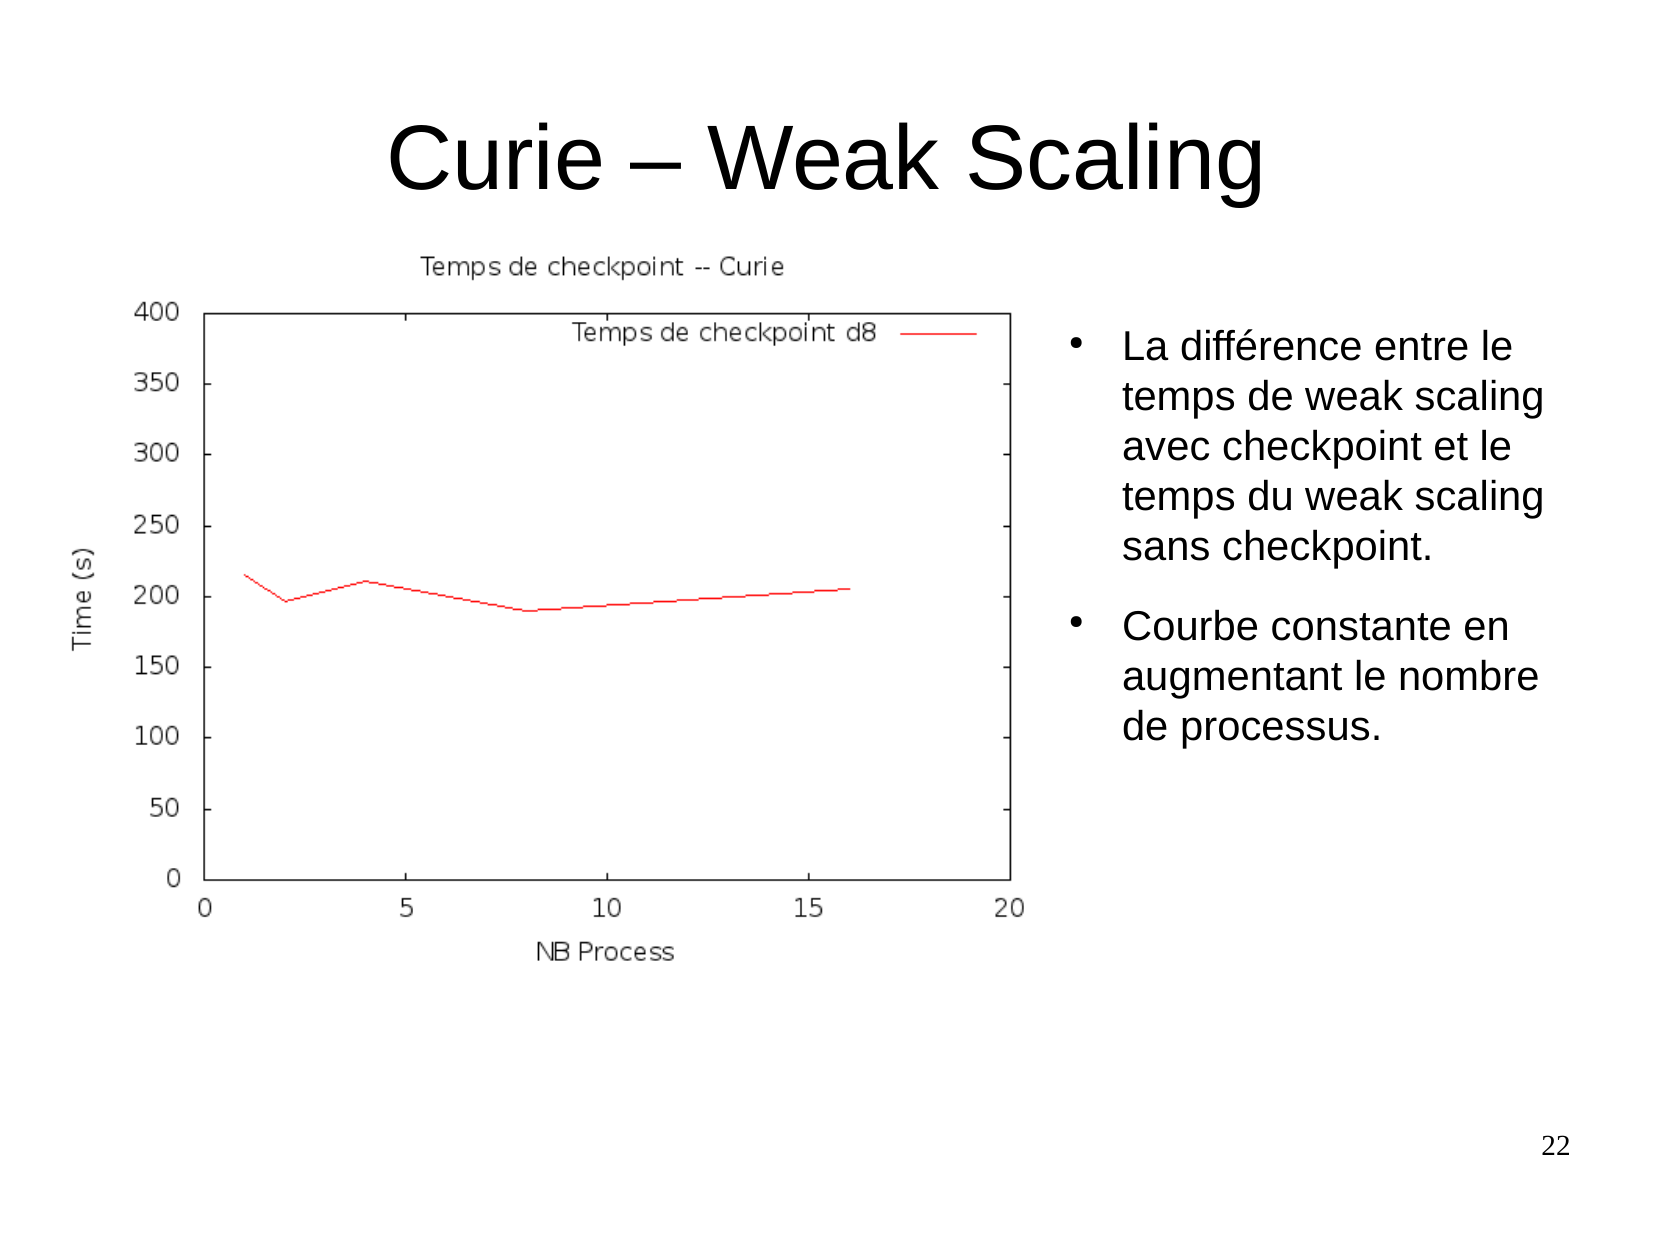

Nr : 63
Ntetha : 512
Nphi : 128
Nvpar : 60
–
Deltat : 5
dt_diag : 40
Phi3D_dt_diag : 40
Moments3D_dt_diag : 40
–
asynchrone_writing : false
# Curie – Weak Scaling
La différence entre le temps de weak scaling avec checkpoint et le temps du weak scaling sans checkpoint.
Courbe constante en augmentant le nombre de processus.
22